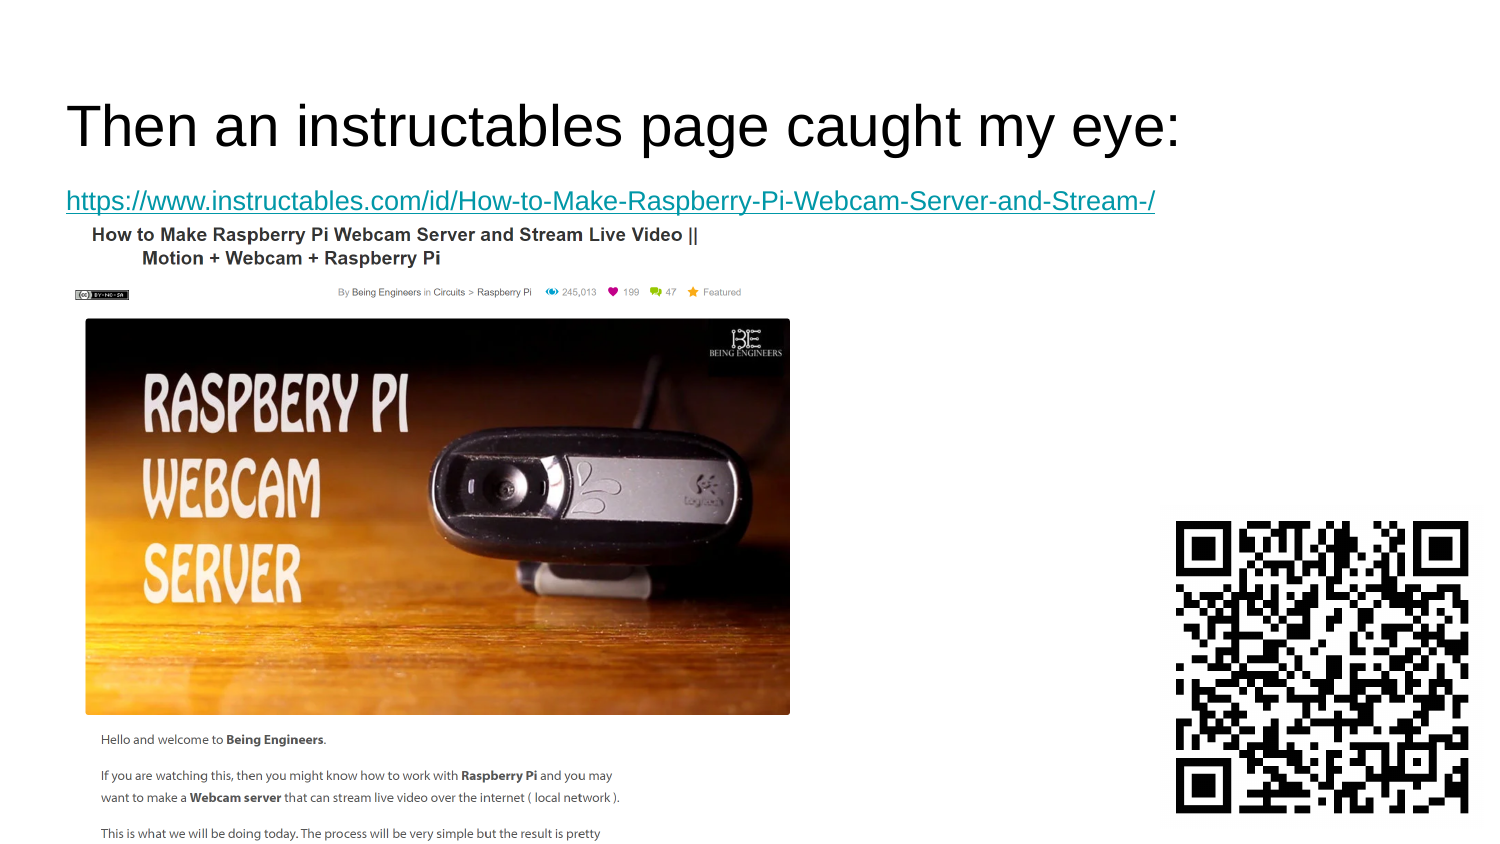

# Then an instructables page caught my eye:
https://www.instructables.com/id/How-to-Make-Raspberry-Pi-Webcam-Server-and-Stream-/